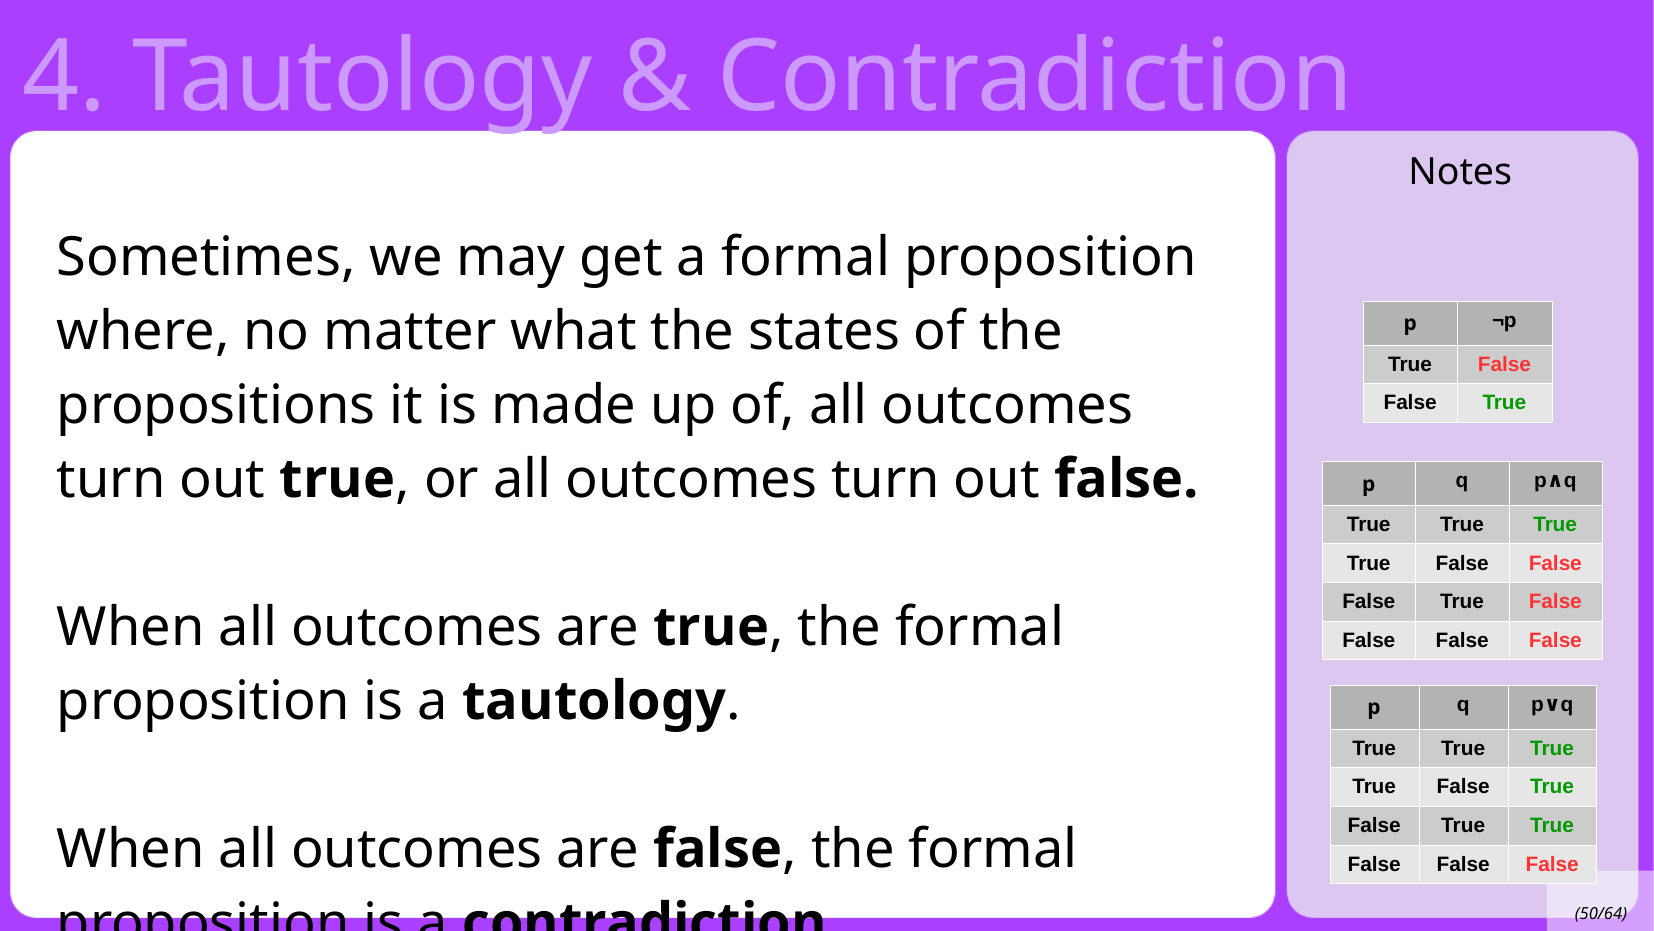

# 4. Tautology & Contradiction
Notes
Sometimes, we may get a formal proposition where, no matter what the states of the propositions it is made up of, all outcomes turn out true, or all outcomes turn out false.
When all outcomes are true, the formal proposition is a tautology.
When all outcomes are false, the formal proposition is a contradiction.
| p | ¬p |
| --- | --- |
| True | False |
| False | True |
| p | q | p∧q |
| --- | --- | --- |
| True | True | True |
| True | False | False |
| False | True | False |
| False | False | False |
| p | q | p∨q |
| --- | --- | --- |
| True | True | True |
| True | False | True |
| False | True | True |
| False | False | False |